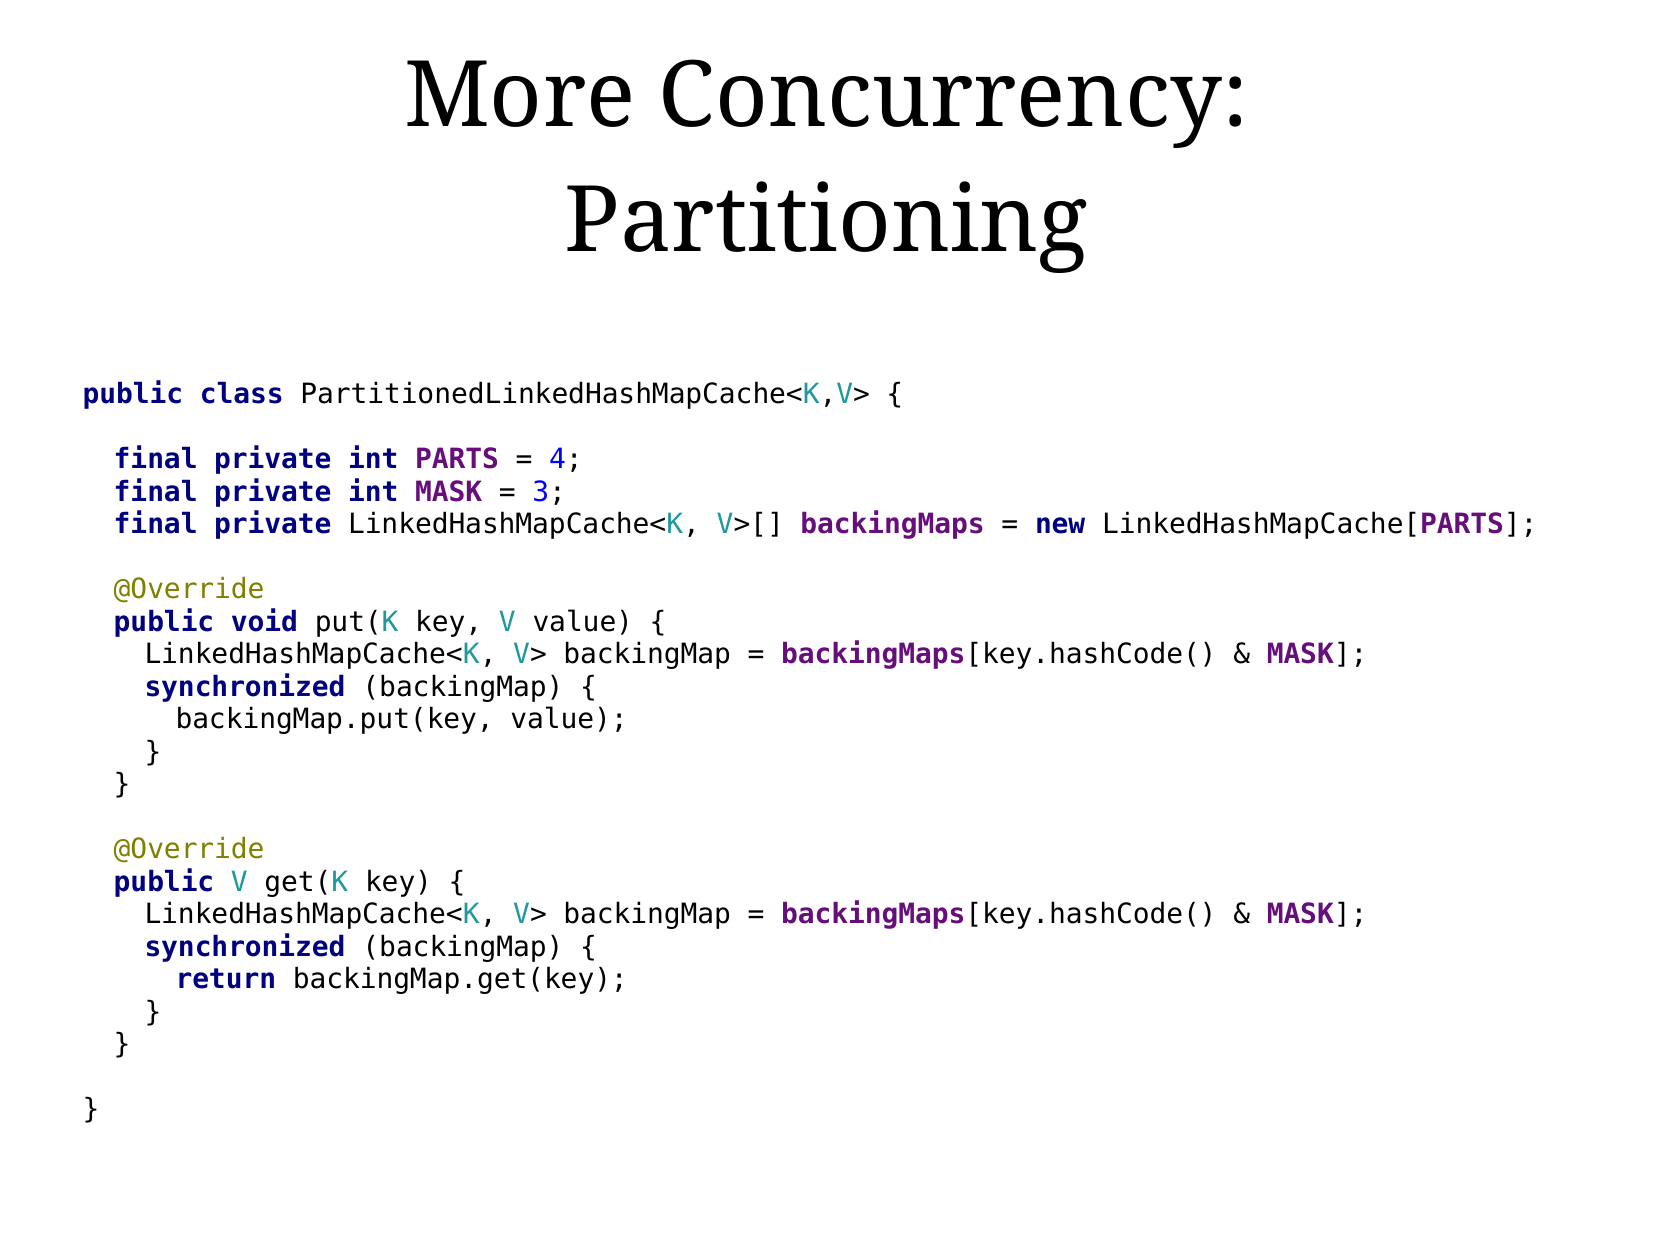

# More Concurrency: Partitioning
public class PartitionedLinkedHashMapCache<K,V> {
	final private int PARTS = 4;
	final private int MASK = 3;
	final private LinkedHashMapCache<K, V>[] backingMaps = new LinkedHashMapCache[PARTS];
	@Override
	public void put(K key, V value) {
		LinkedHashMapCache<K, V> backingMap = backingMaps[key.hashCode() & MASK];
		synchronized (backingMap) {
			backingMap.put(key, value);
		}
	}
	@Override
	public V get(K key) {
		LinkedHashMapCache<K, V> backingMap = backingMaps[key.hashCode() & MASK];
		synchronized (backingMap) {
			return backingMap.get(key);
		}
	}
}